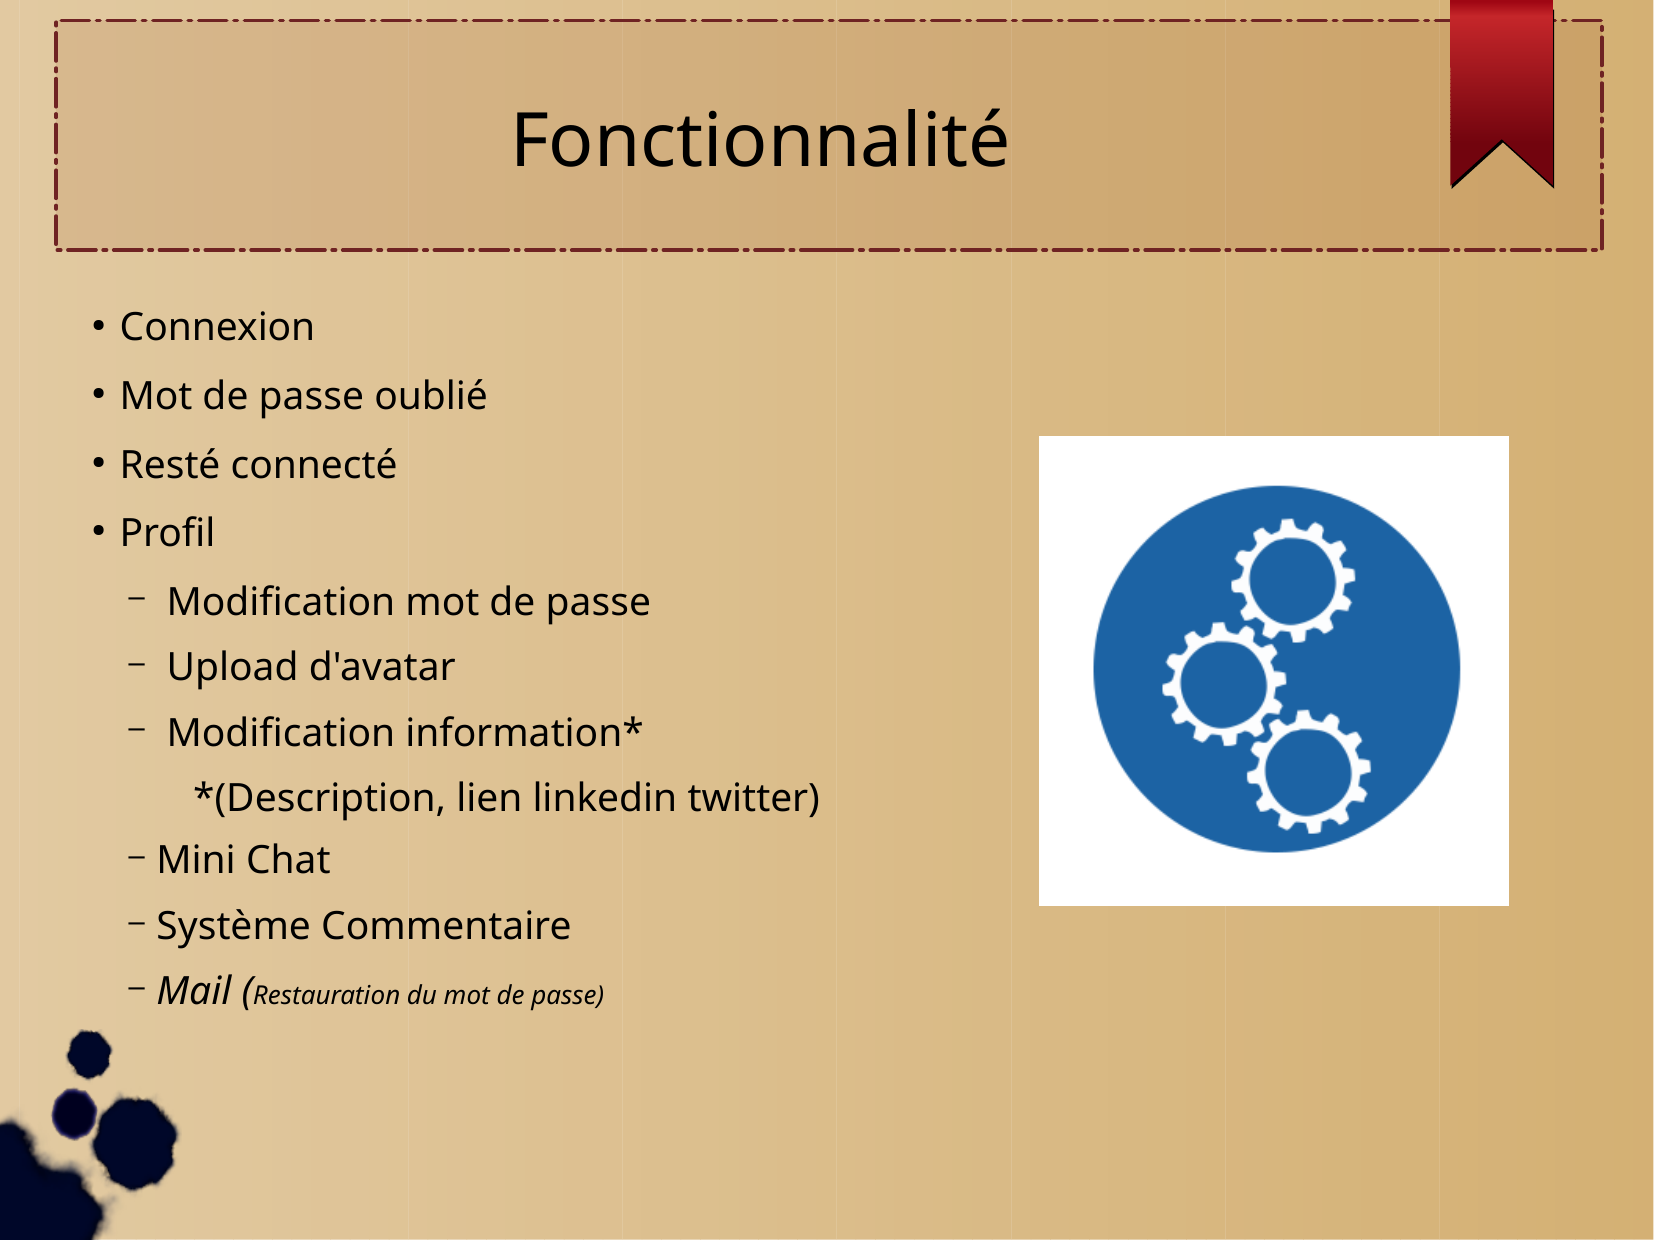

# Fonctionnalité
Connexion
Mot de passe oublié
Resté connecté
Profil
 Modification mot de passe
 Upload d'avatar
 Modification information*
*(Description, lien linkedin twitter)
Mini Chat
Système Commentaire
Mail (Restauration du mot de passe)